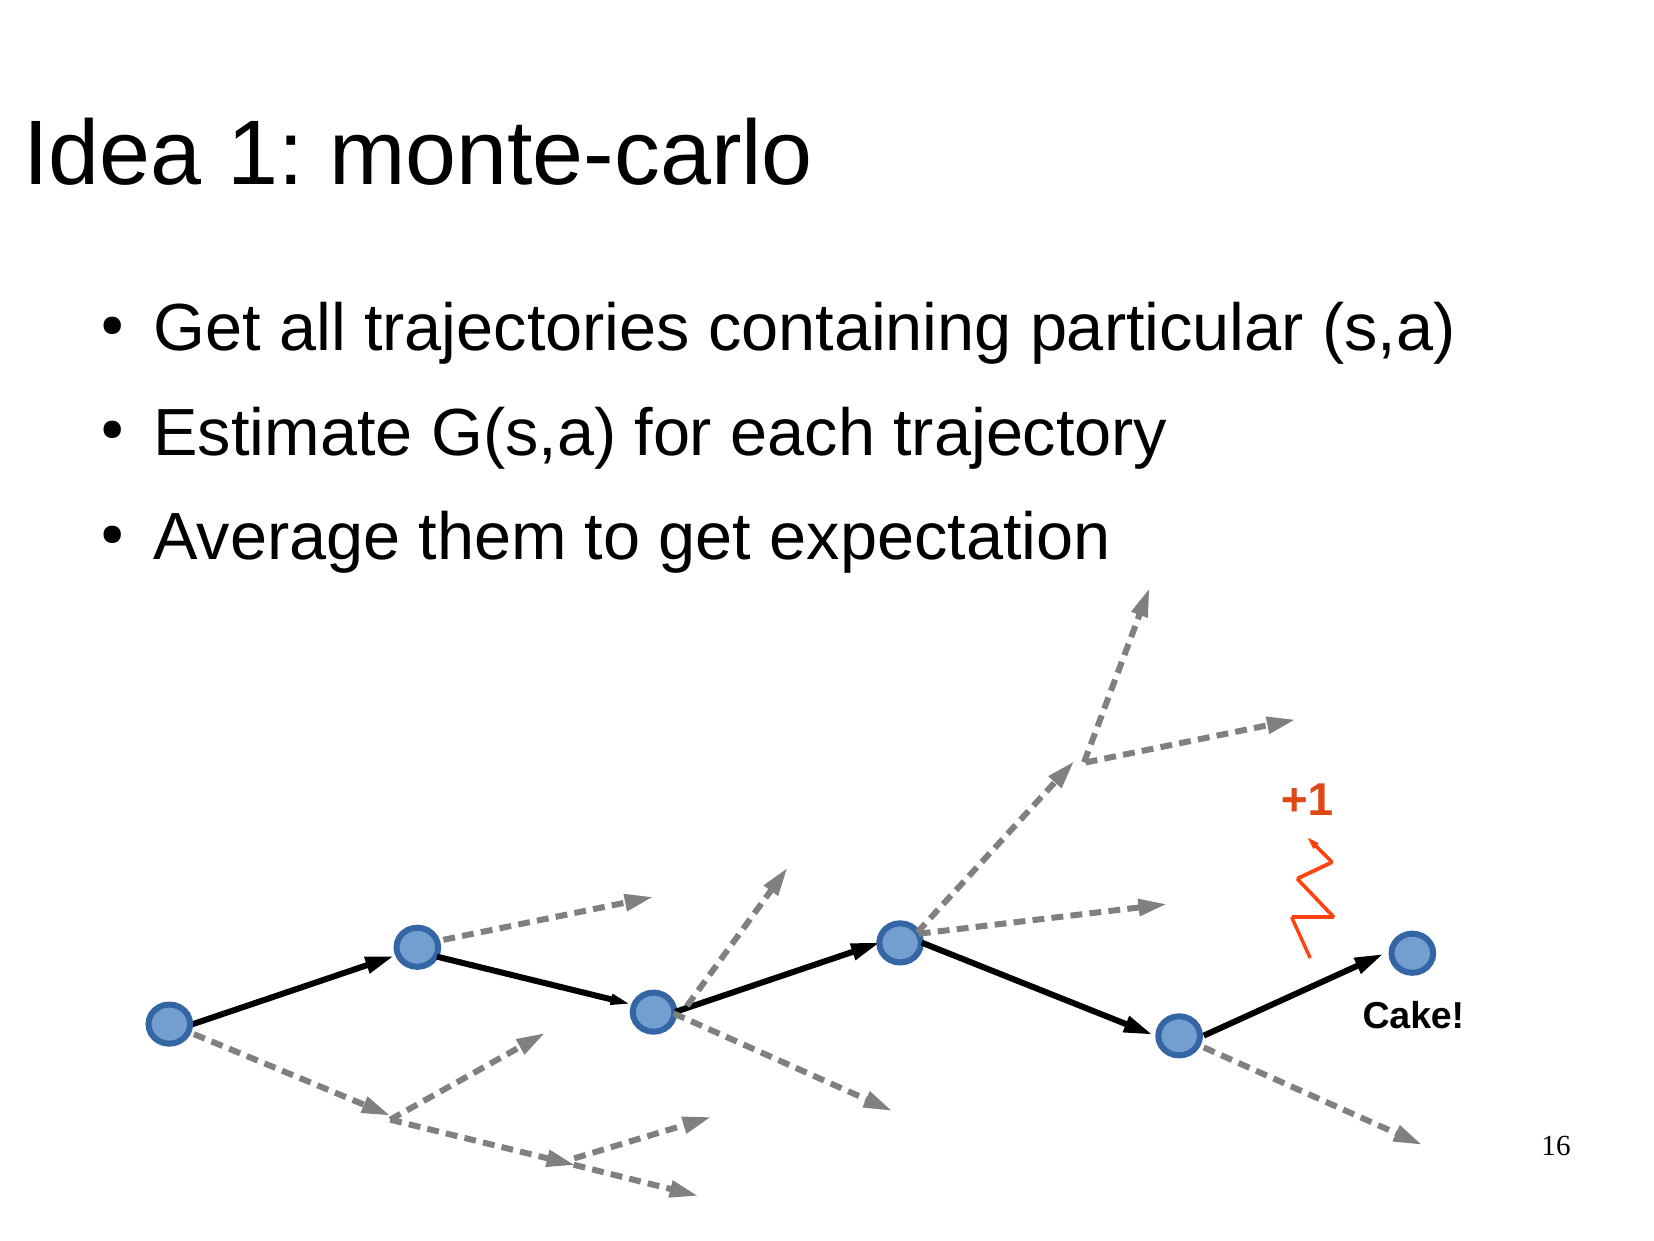

# Idea 1: monte-carlo
Get all trajectories containing particular (s,a)
Estimate G(s,a) for each trajectory
Average them to get expectation
+1
Cake!
16